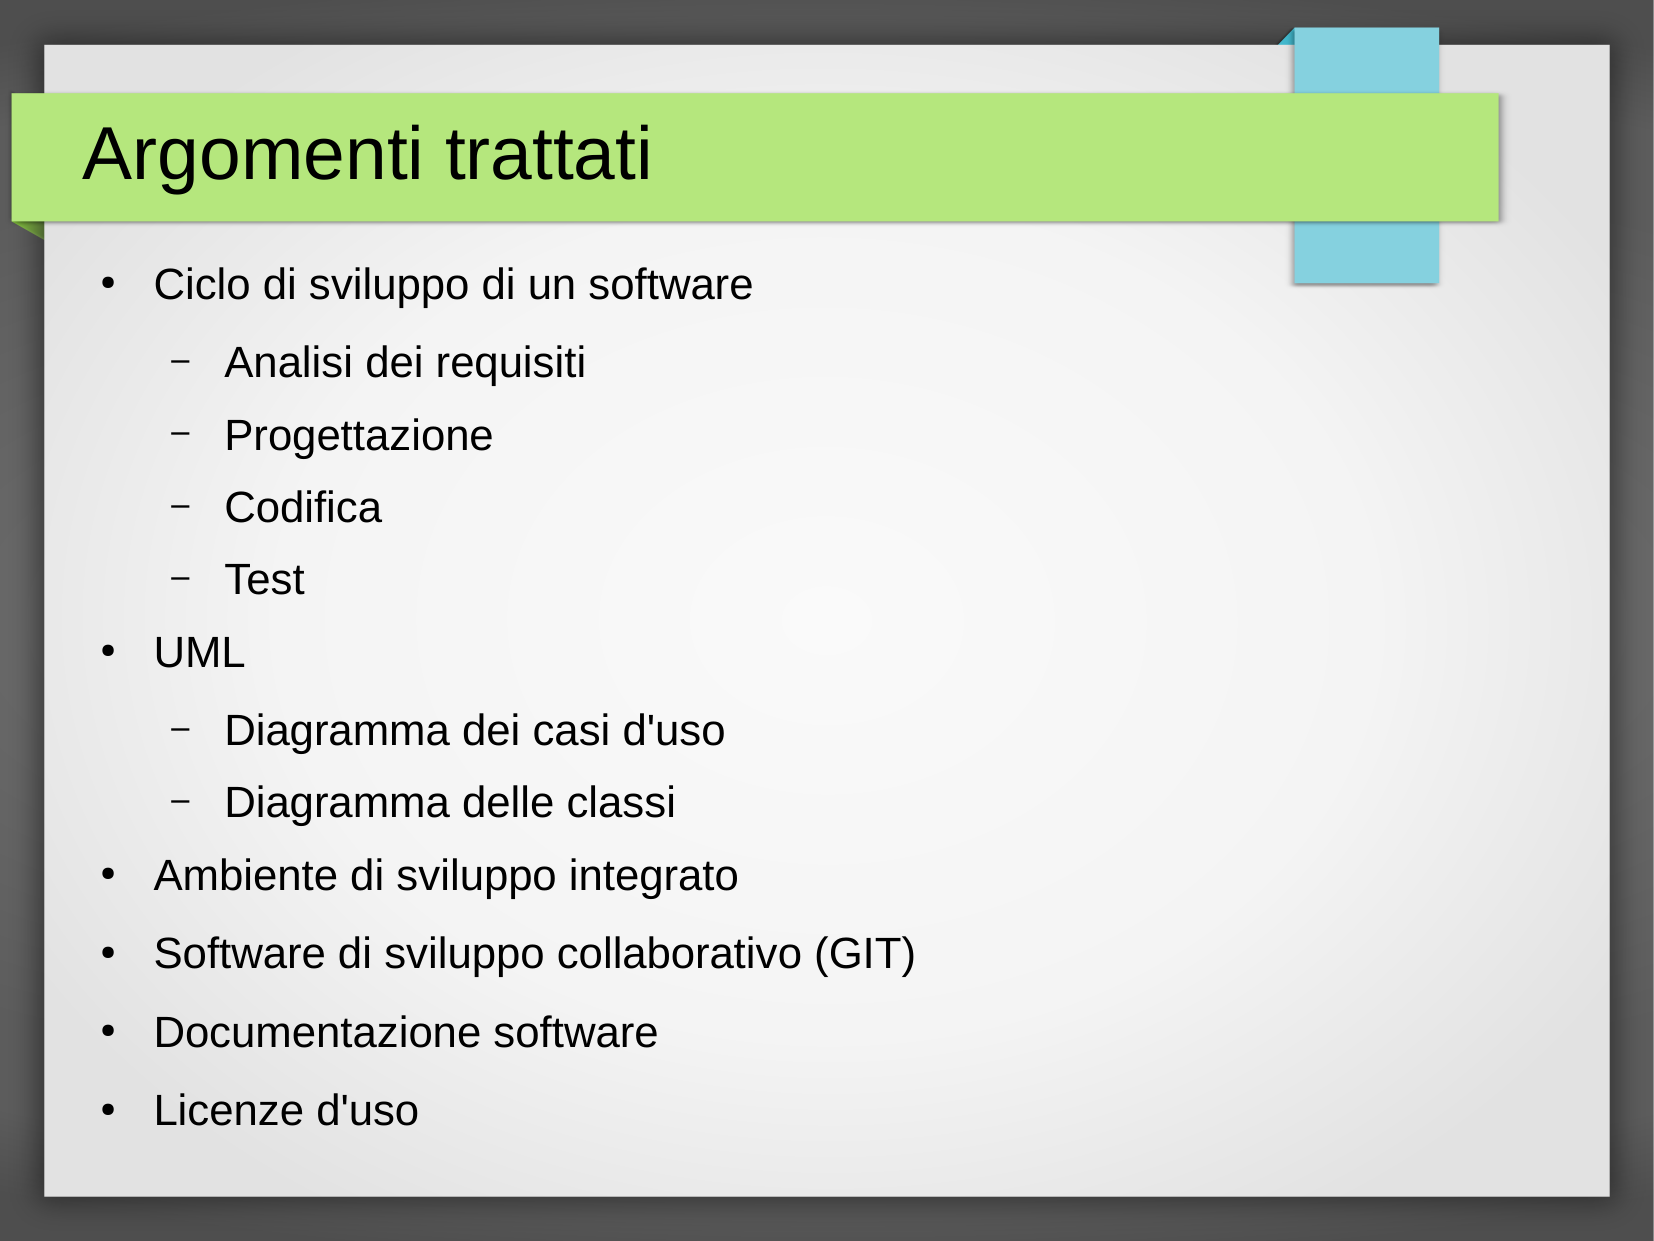

# Argomenti trattati
Ciclo di sviluppo di un software
Analisi dei requisiti
Progettazione
Codifica
Test
UML
Diagramma dei casi d'uso
Diagramma delle classi
Ambiente di sviluppo integrato
Software di sviluppo collaborativo (GIT)
Documentazione software
Licenze d'uso